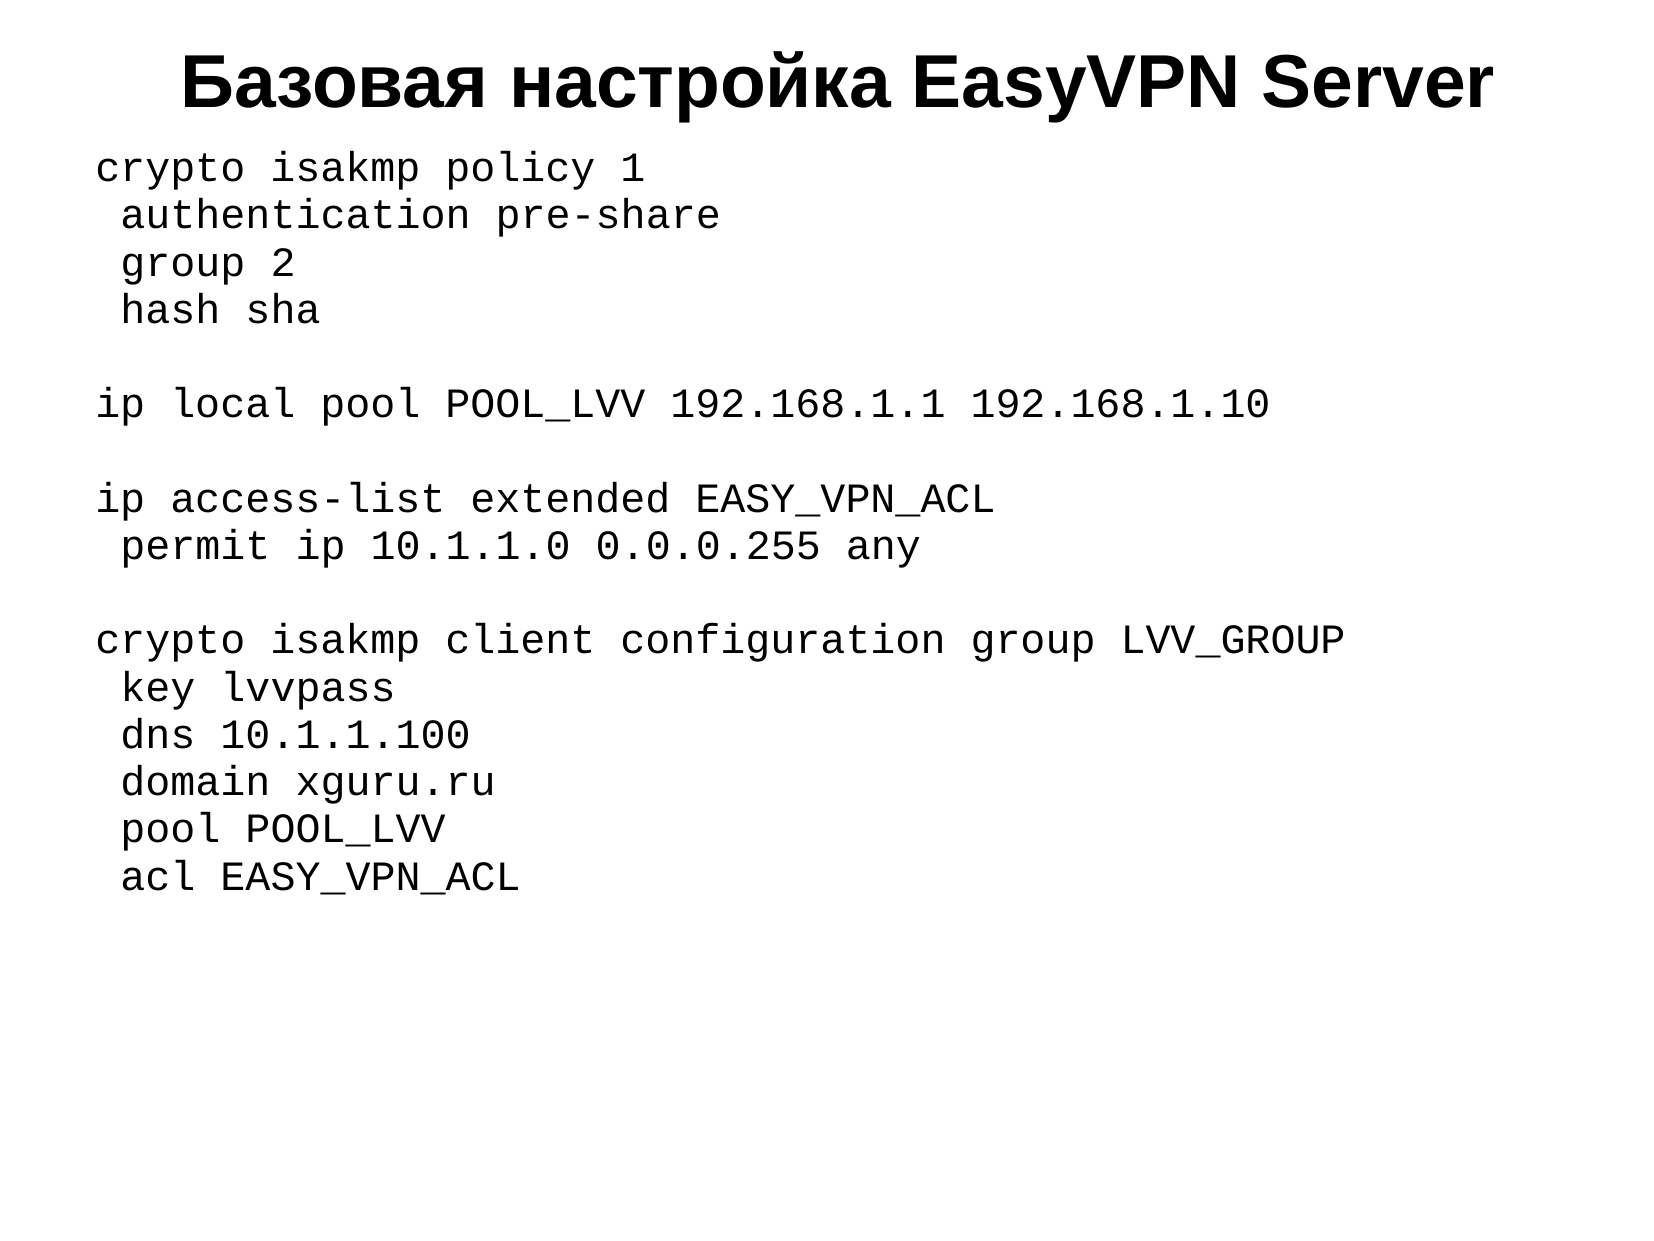

Базовая настройка EasyVPN Server
# crypto isakmp policy 1
 authentication pre-share
 group 2
 hash sha
ip local pool POOL_LVV 192.168.1.1 192.168.1.10
ip access-list extended EASY_VPN_ACL
 permit ip 10.1.1.0 0.0.0.255 any
crypto isakmp client configuration group LVV_GROUP
 key lvvpass
 dns 10.1.1.100
 domain xguru.ru
 pool POOL_LVV
 acl EASY_VPN_ACL